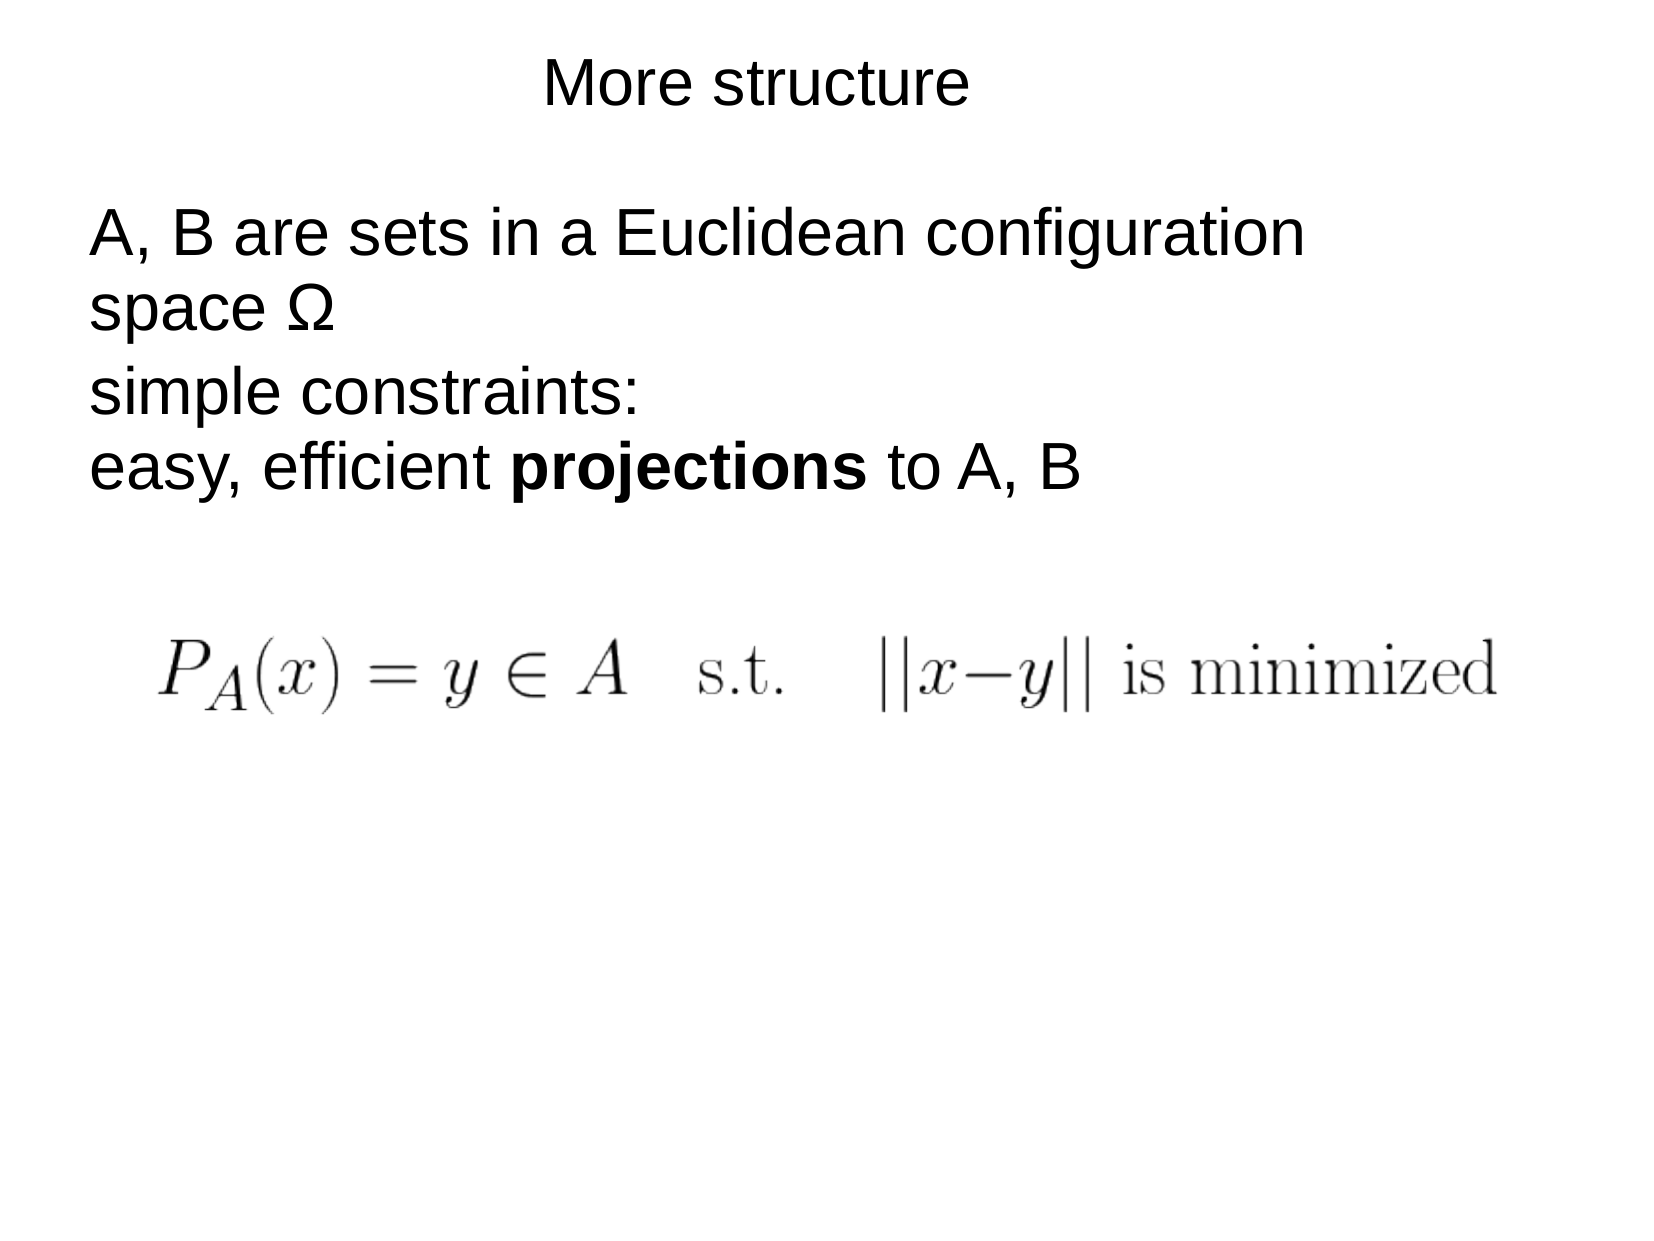

More structure
A, B are sets in a Euclidean configuration space Ω
simple constraints:
easy, efficient projections to A, B